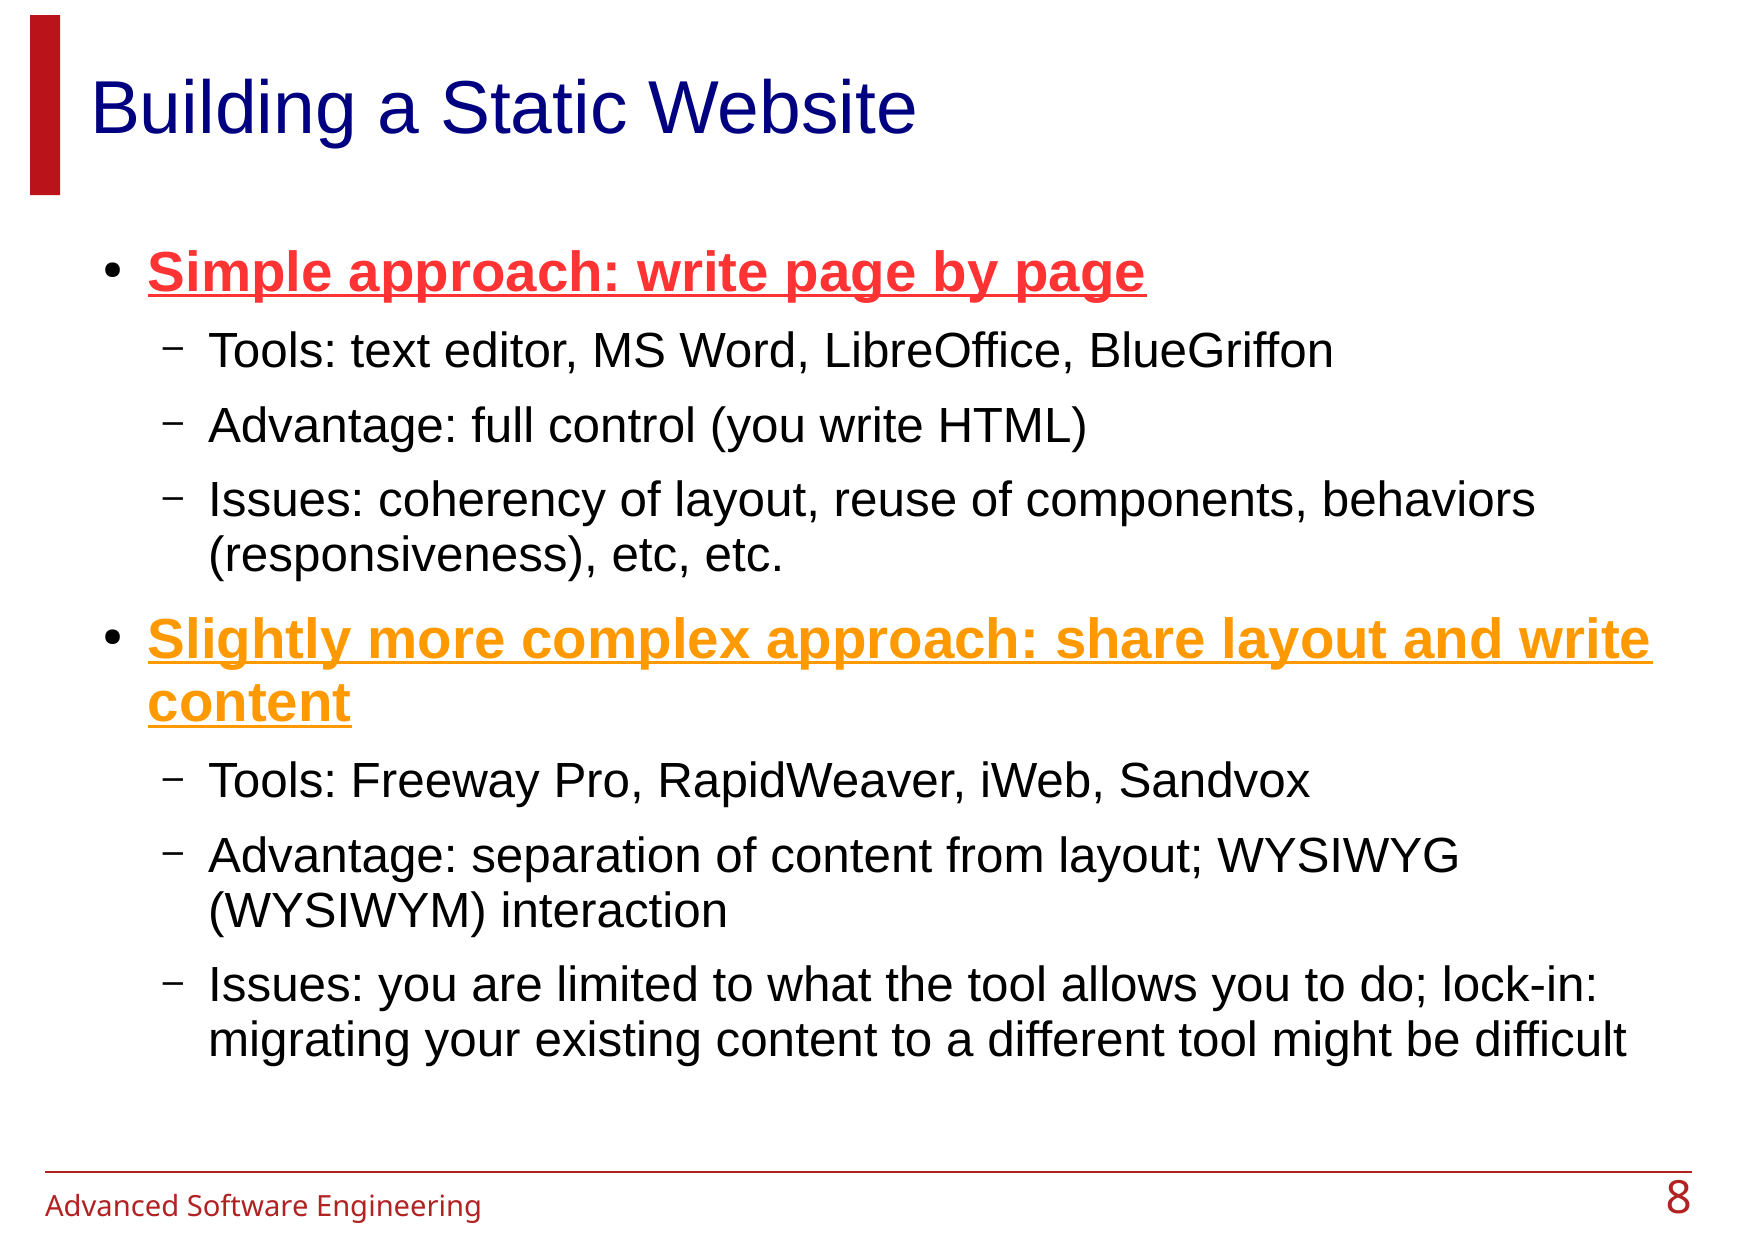

# Building a Static Website
Simple approach: write page by page
Tools: text editor, MS Word, LibreOffice, BlueGriffon
Advantage: full control (you write HTML)
Issues: coherency of layout, reuse of components, behaviors (responsiveness), etc, etc.
Slightly more complex approach: share layout and write content
Tools: Freeway Pro, RapidWeaver, iWeb, Sandvox
Advantage: separation of content from layout; WYSIWYG (WYSIWYM) interaction
Issues: you are limited to what the tool allows you to do; lock-in: migrating your existing content to a different tool might be difficult
8
Advanced Software Engineering